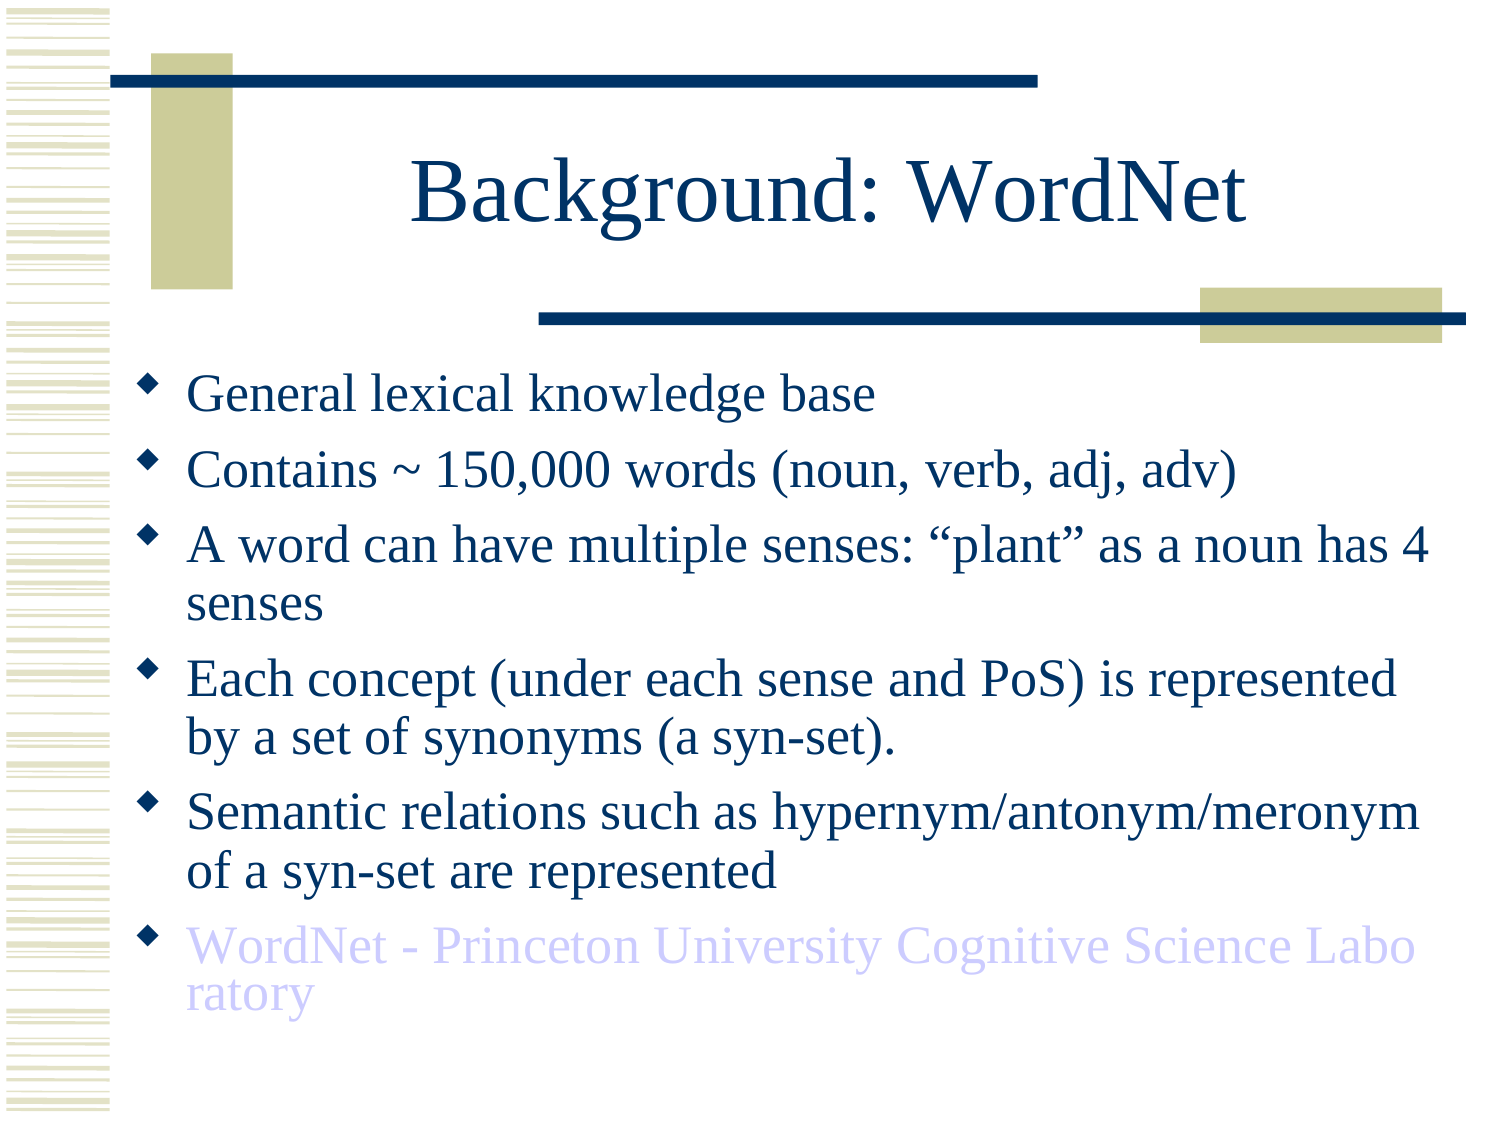

# Background: WordNet
General lexical knowledge base
Contains ~ 150,000 words (noun, verb, adj, adv)
A word can have multiple senses: “plant” as a noun has 4 senses
Each concept (under each sense and PoS) is represented by a set of synonyms (a syn-set).
Semantic relations such as hypernym/antonym/meronym of a syn-set are represented
WordNet - Princeton University Cognitive Science Laboratory